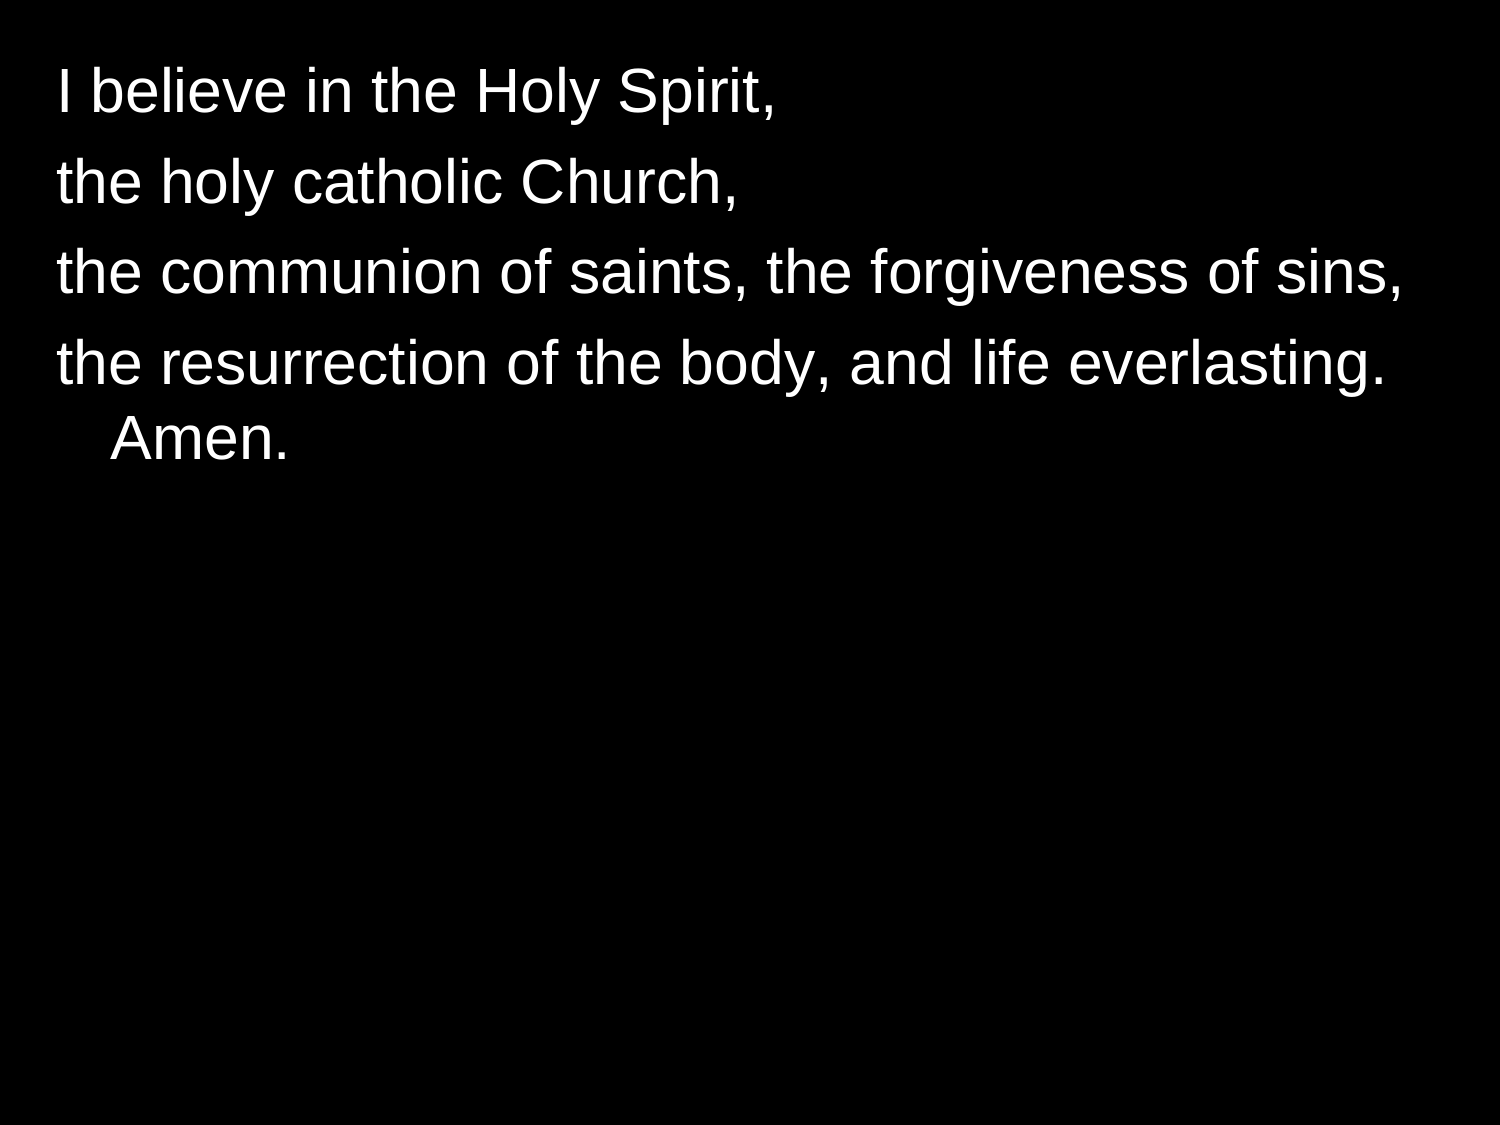

# I believe in the Holy Spirit,
the holy catholic Church,
the communion of saints, the forgiveness of sins,
the resurrection of the body, and life everlasting. Amen.